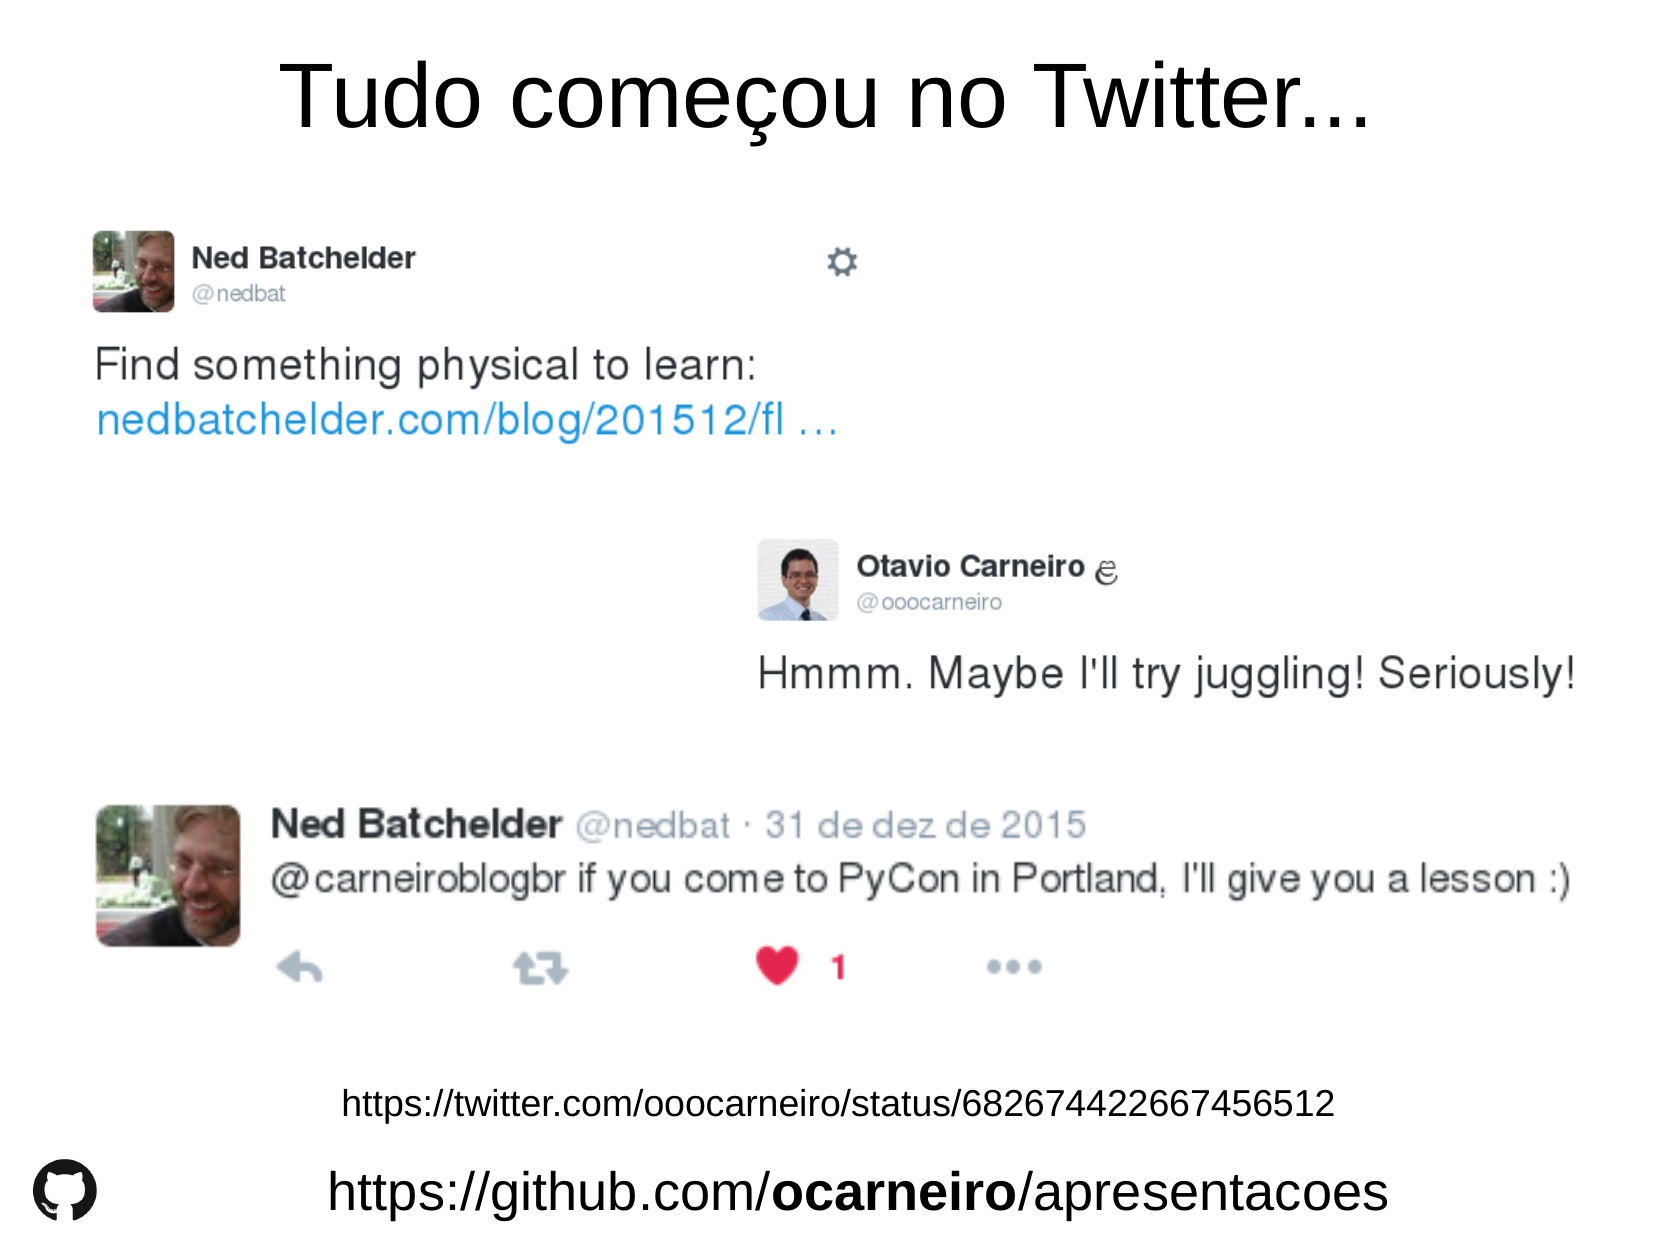

# Tudo começou no Twitter...
https://twitter.com/ooocarneiro/status/682674422667456512
https://github.com/ocarneiro/apresentacoes